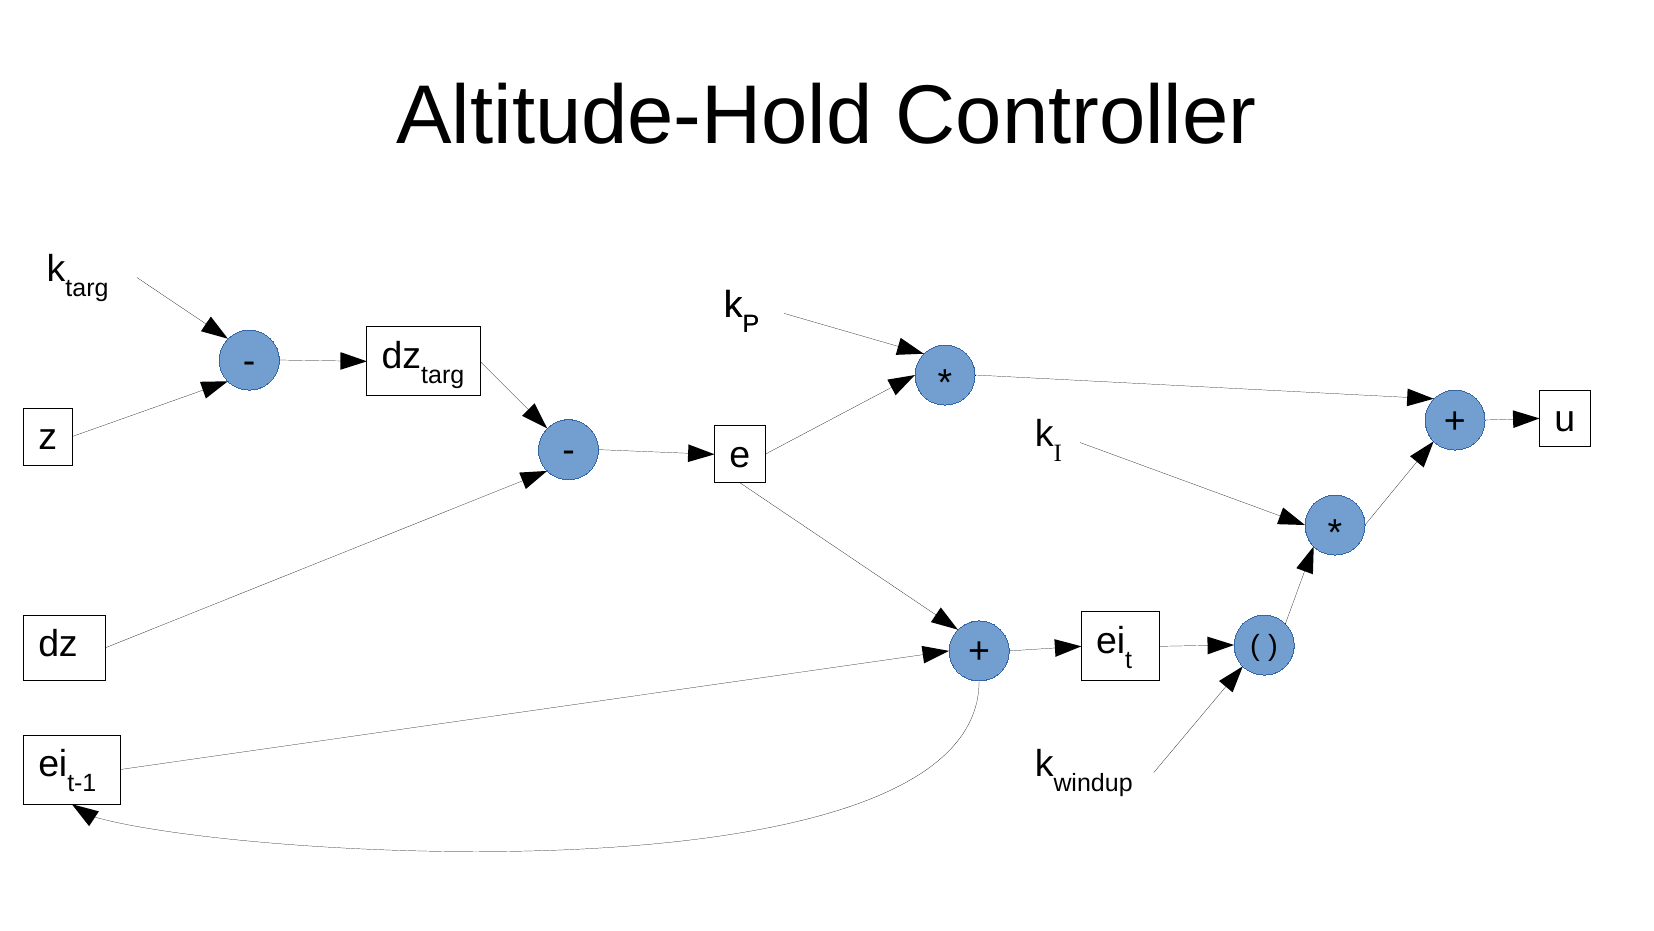

# Altitude-Hold Controller
ktarg
kP
kP
dztarg
-
*
+
u
kI
z
-
e
*
eit
dz
( )
+
eit-1
kwindup